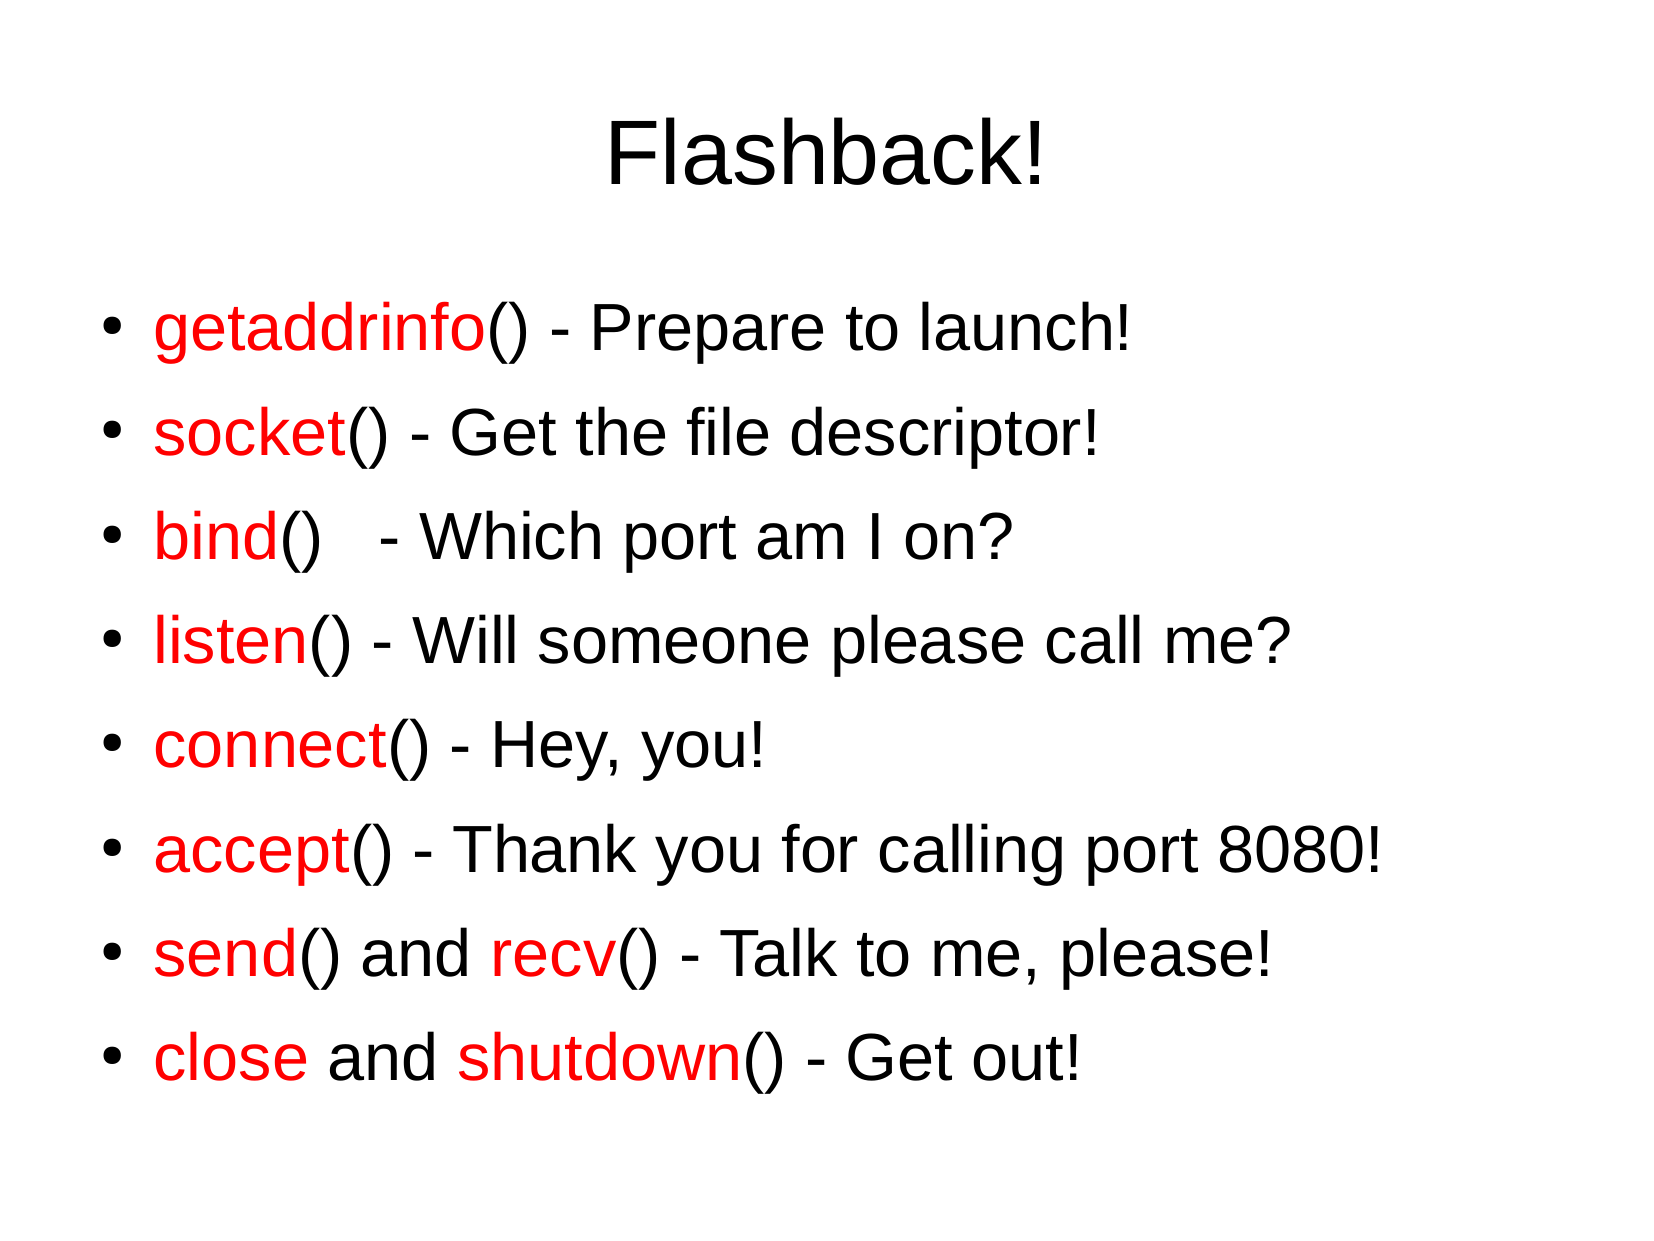

# Flashback!
getaddrinfo() - Prepare to launch!
socket() - Get the file descriptor!
bind()	- Which port am I on?
listen() - Will someone please call me?
connect() - Hey, you!
accept() - Thank you for calling port 8080!
send() and recv() - Talk to me, please!
close and shutdown() - Get out!